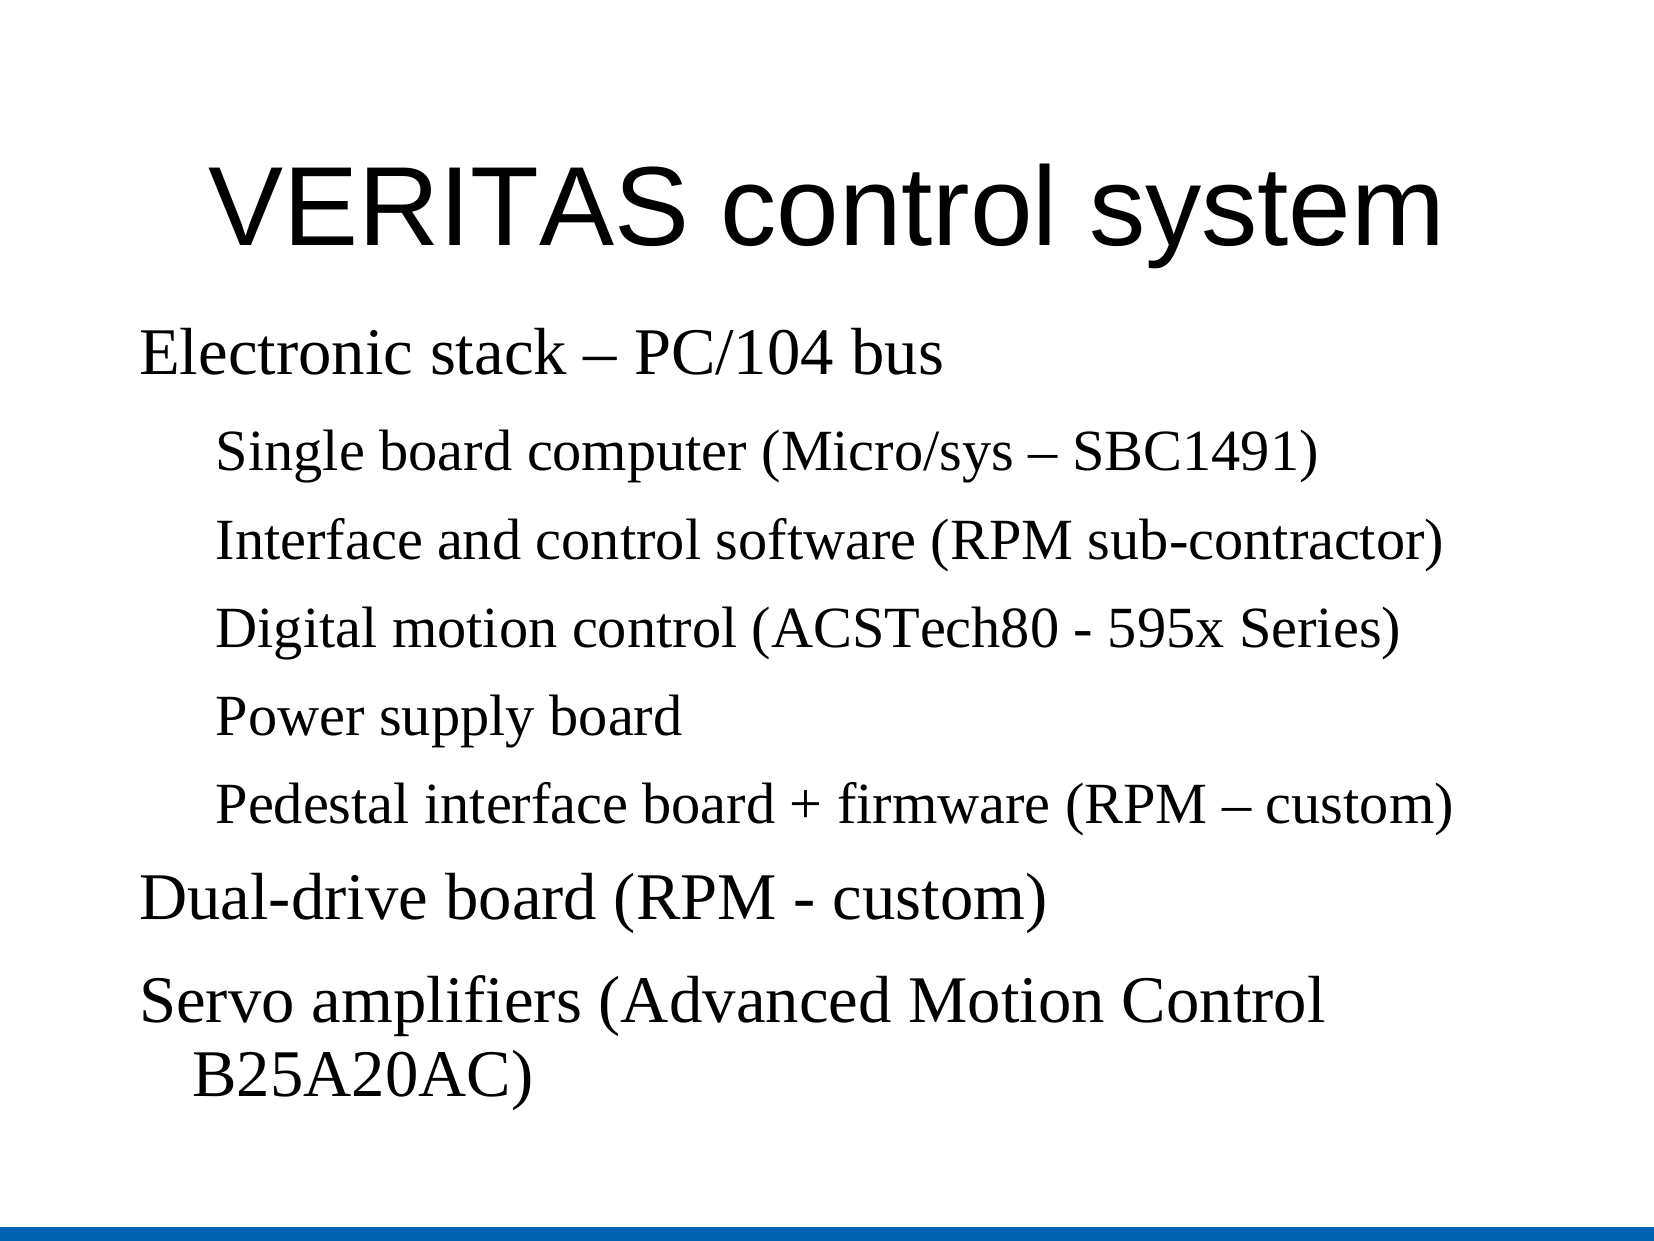

# VERITAS control system
Electronic stack – PC/104 bus
Single board computer (Micro/sys – SBC1491)
Interface and control software (RPM sub-contractor)
Digital motion control (ACSTech80 - 595x Series)
Power supply board
Pedestal interface board + firmware (RPM – custom)
Dual-drive board (RPM - custom)
Servo amplifiers (Advanced Motion Control B25A20AC)